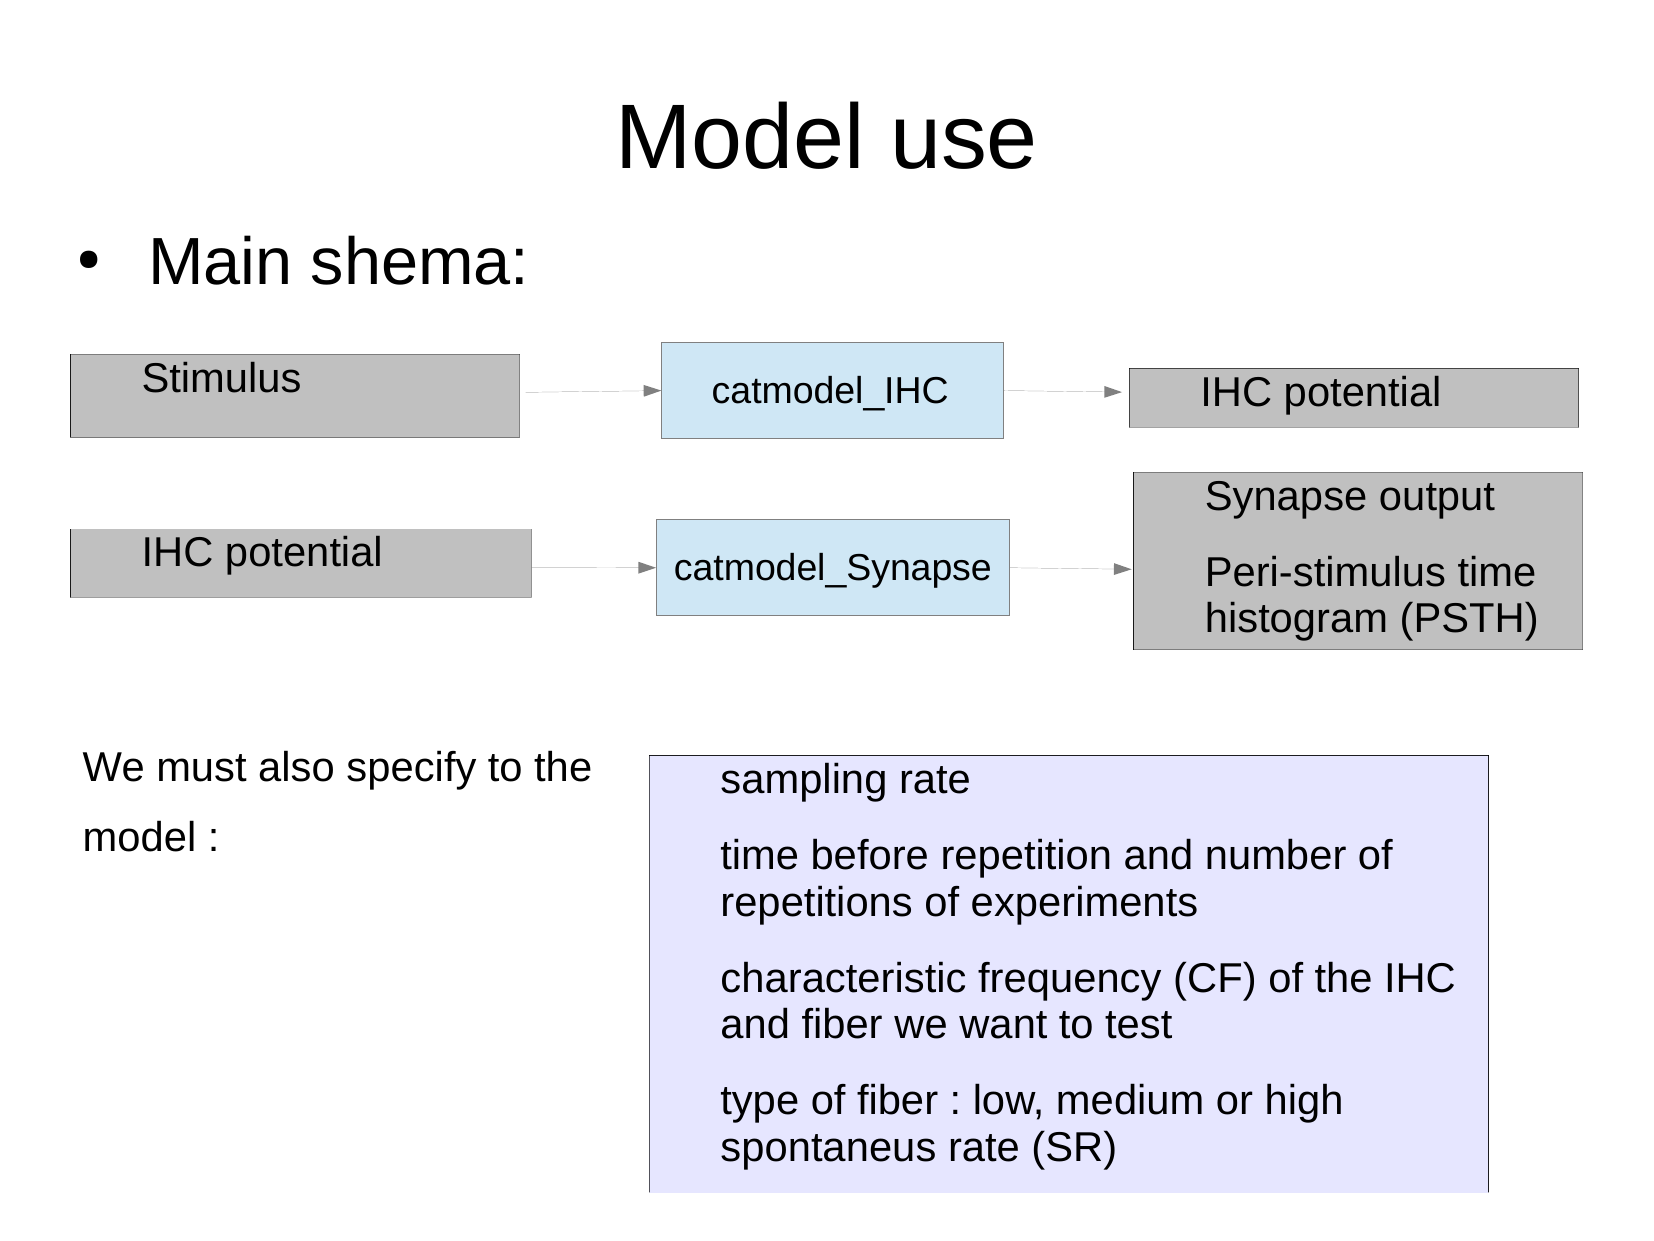

# Model use
 Main shema:
catmodel_IHC
Stimulus
IHC potential
Synapse output
Peri-stimulus time histogram (PSTH)
catmodel_Synapse
IHC potential
We must also specify to the model :
sampling rate
time before repetition and number of repetitions of experiments
characteristic frequency (CF) of the IHC and fiber we want to test
type of fiber : low, medium or high spontaneus rate (SR)